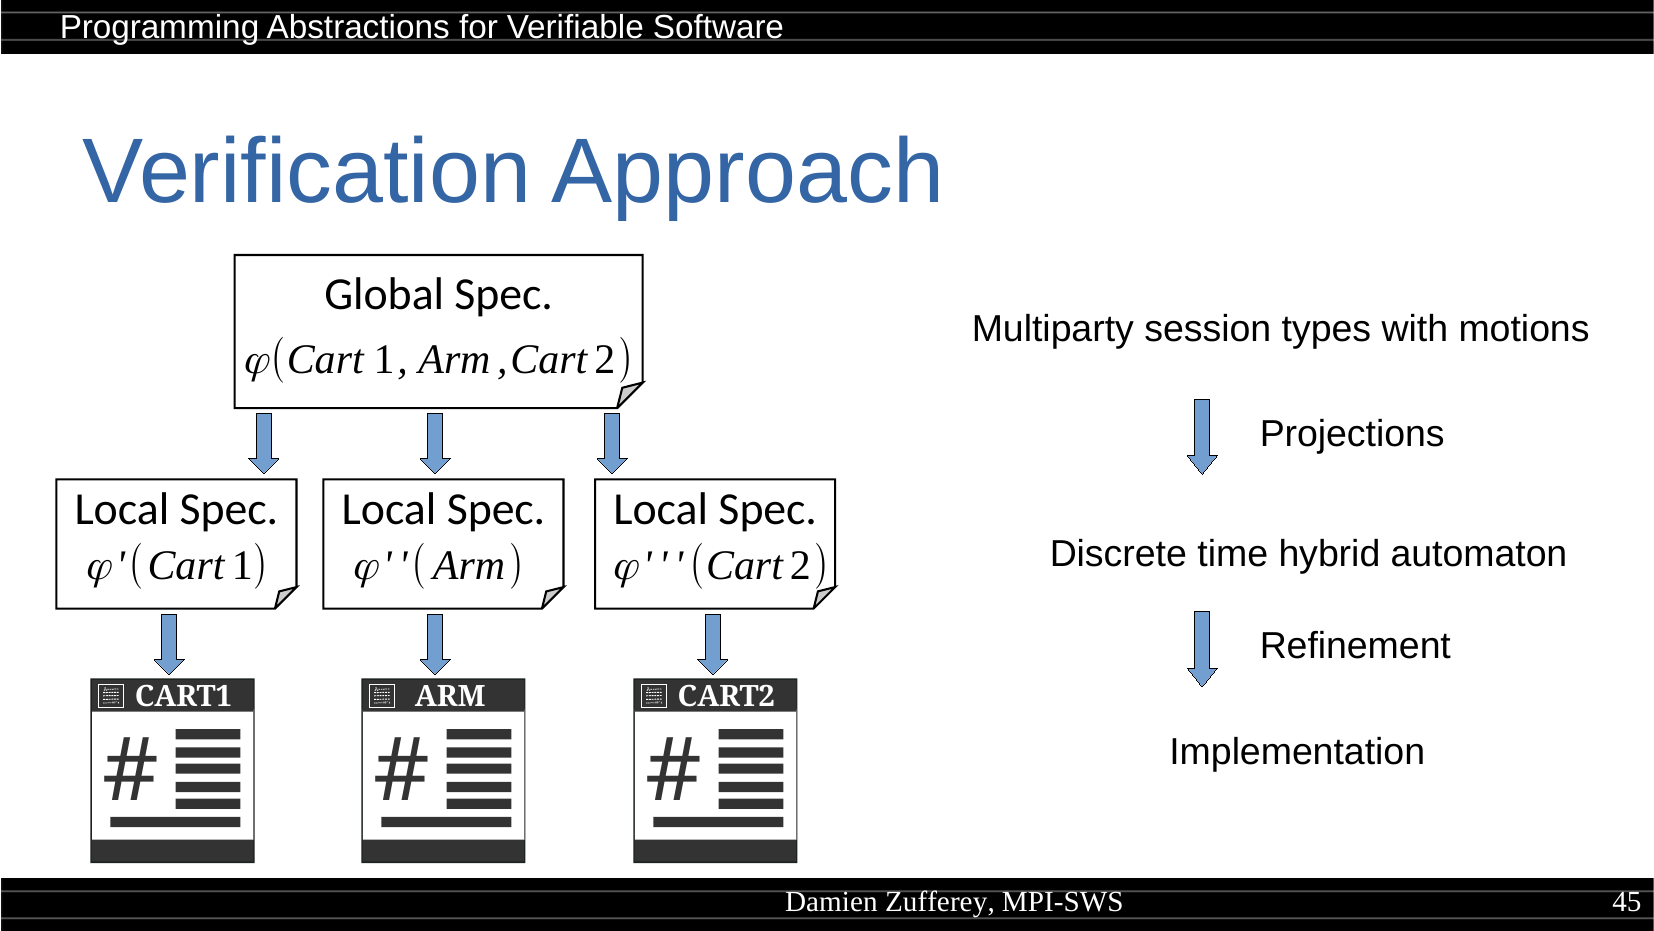

# Verification Approach
Global Spec.
Multiparty session types with motions
Projections
Local Spec.
Local Spec.
Local Spec.
Discrete time hybrid automaton
Refinement
Implementation